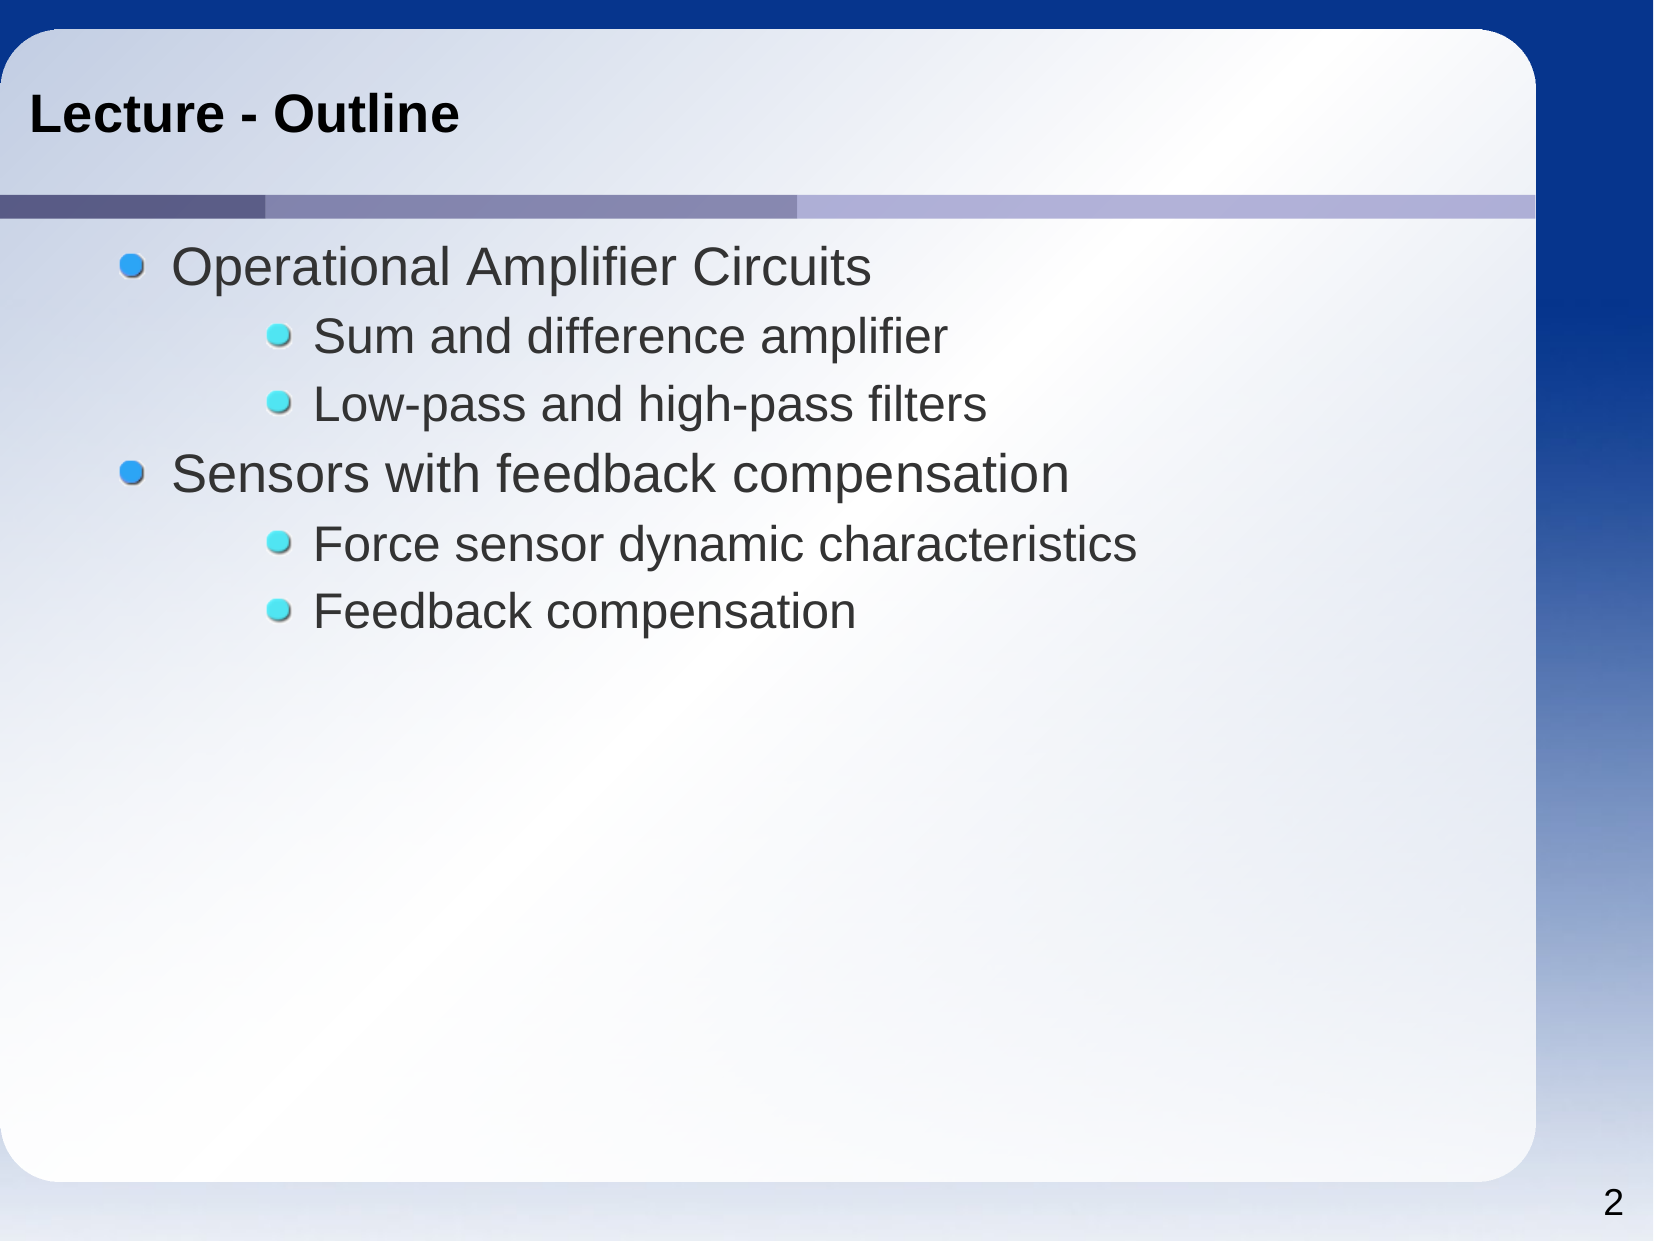

# Lecture - Outline
Operational Amplifier Circuits
Sum and difference amplifier
Low-pass and high-pass filters
Sensors with feedback compensation
Force sensor dynamic characteristics
Feedback compensation
2